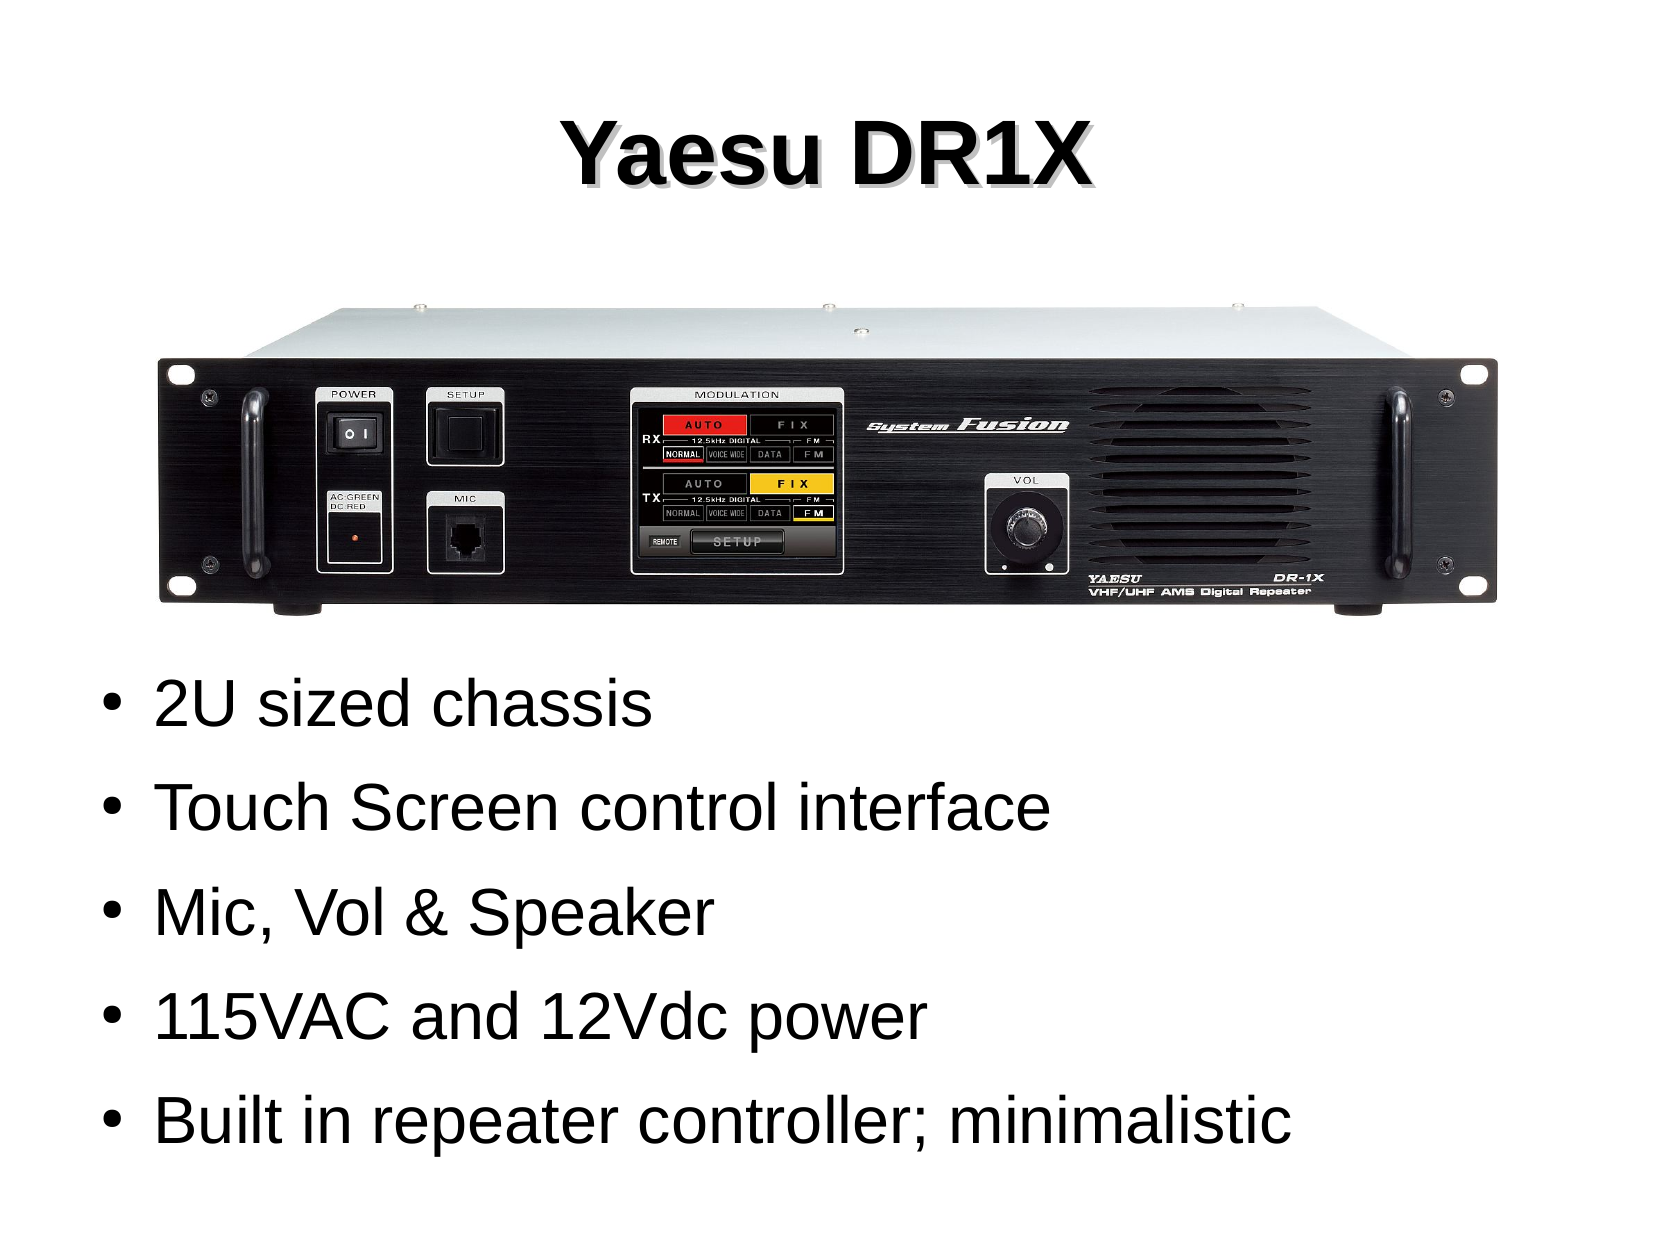

# Yaesu DR1X
2U sized chassis
Touch Screen control interface
Mic, Vol & Speaker
115VAC and 12Vdc power
Built in repeater controller; minimalistic